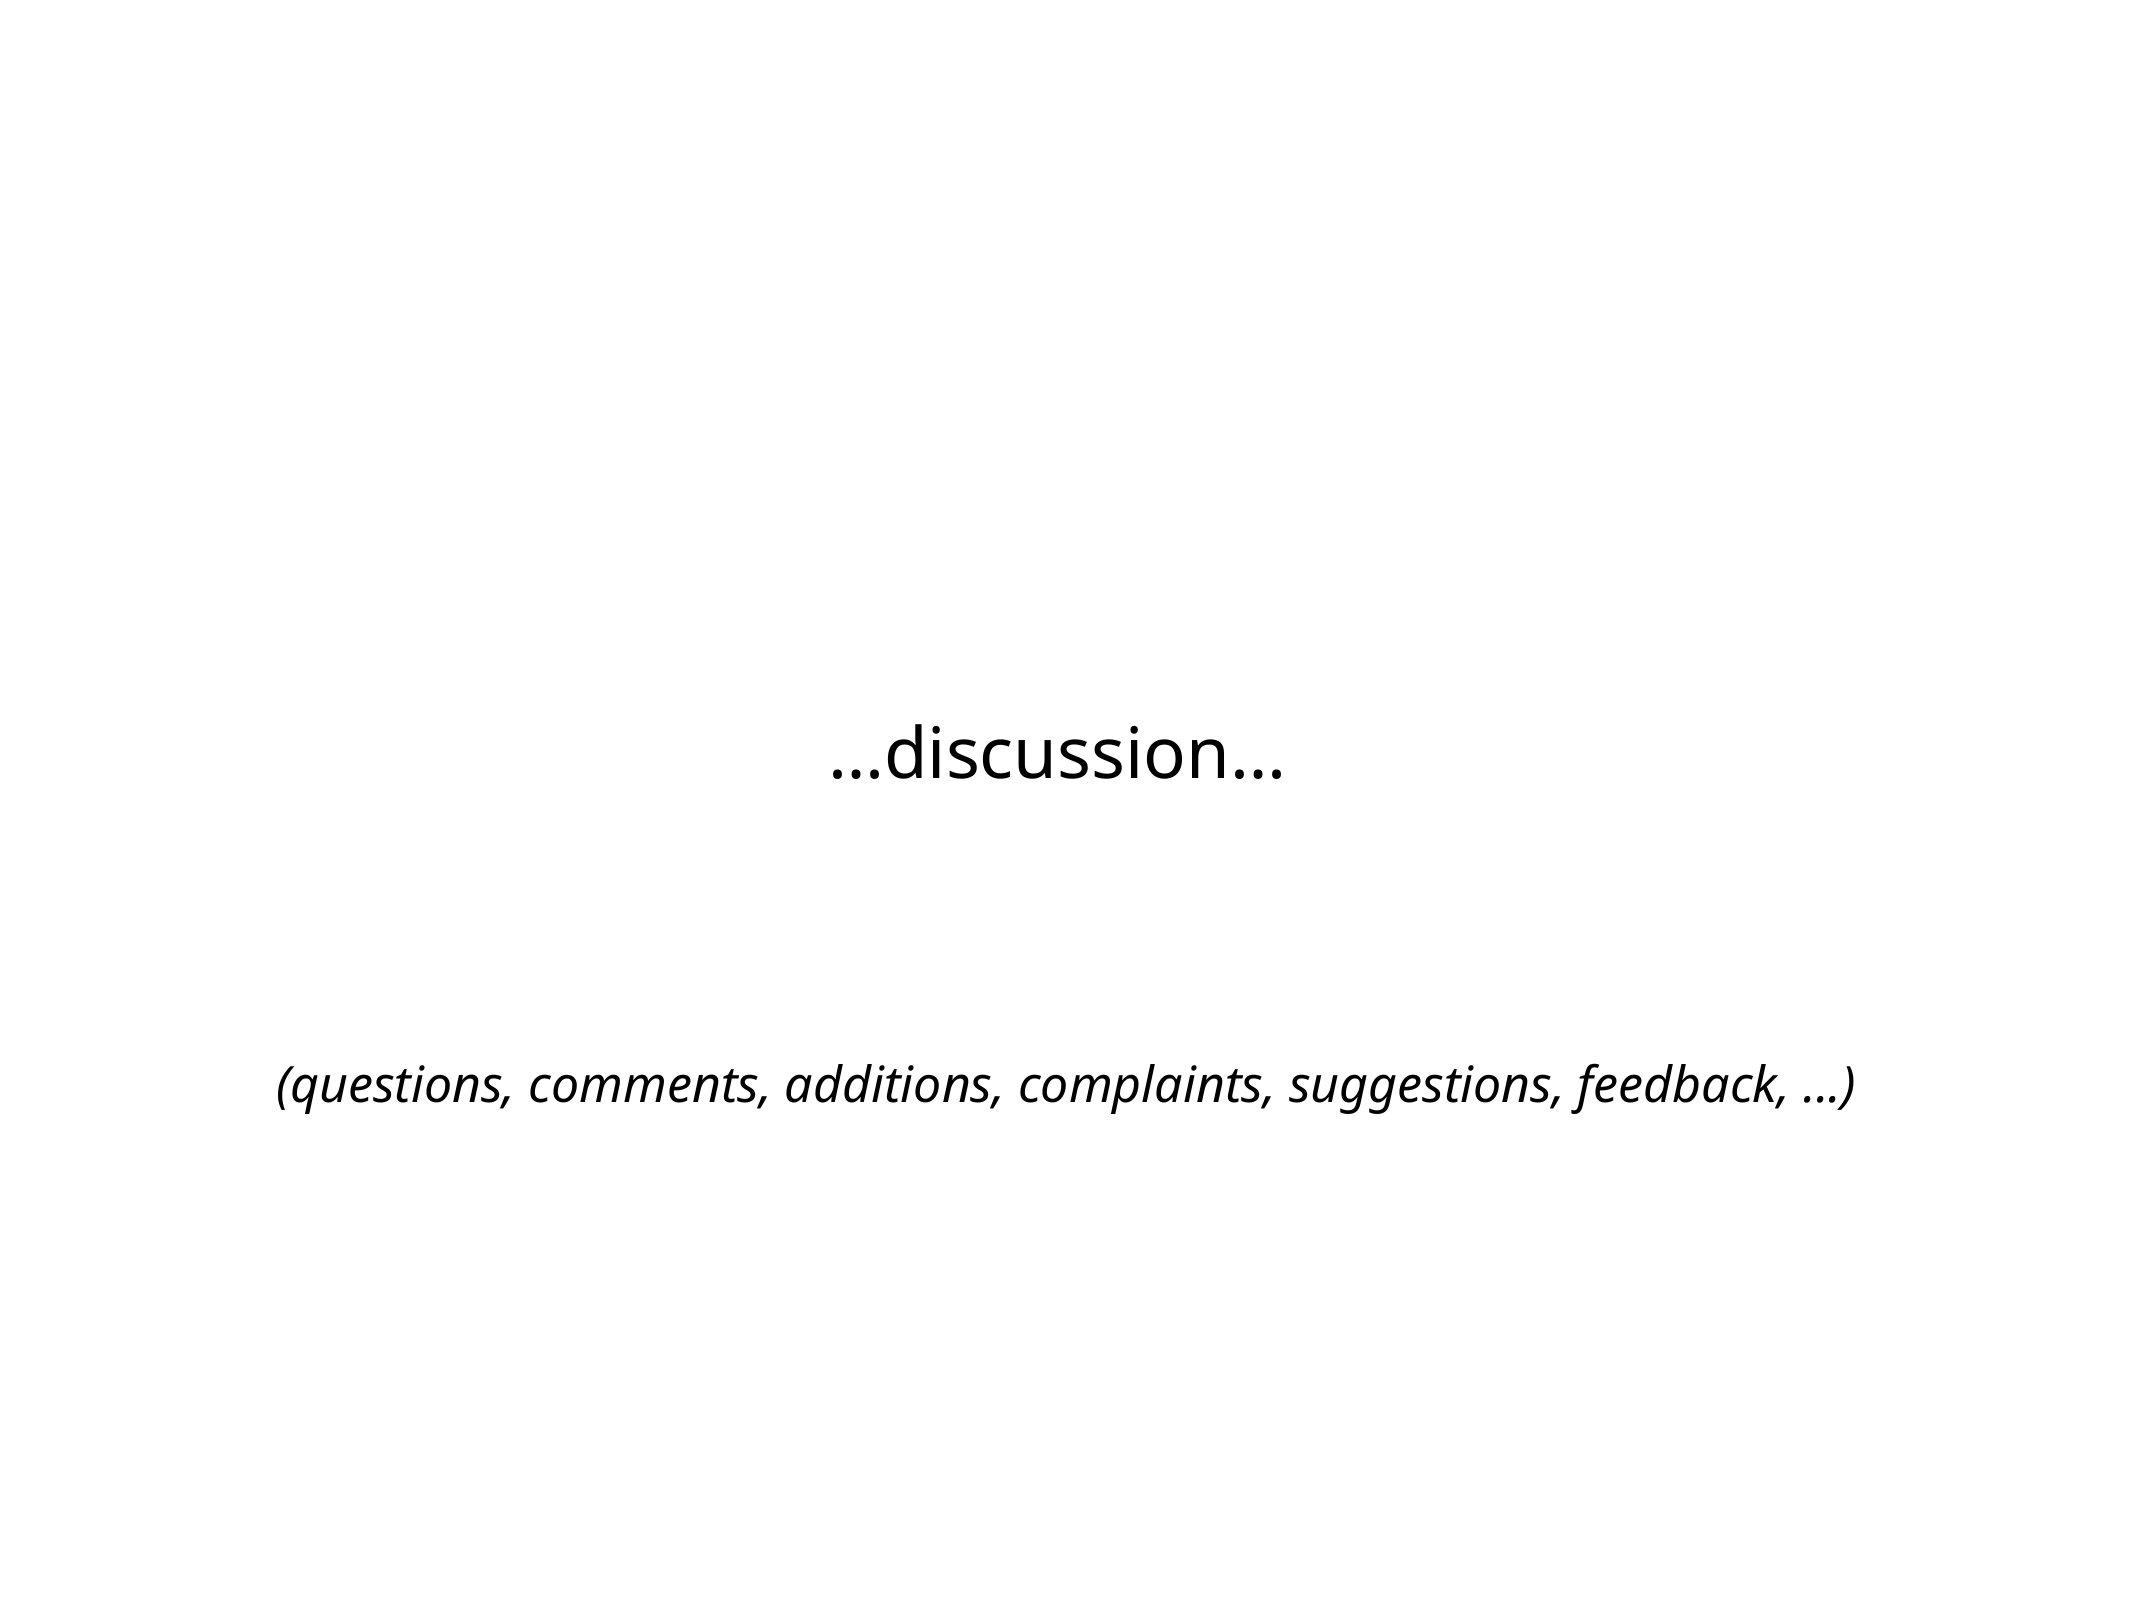

…discussion…
# (questions, comments, additions, complaints, suggestions, feedback, ...)